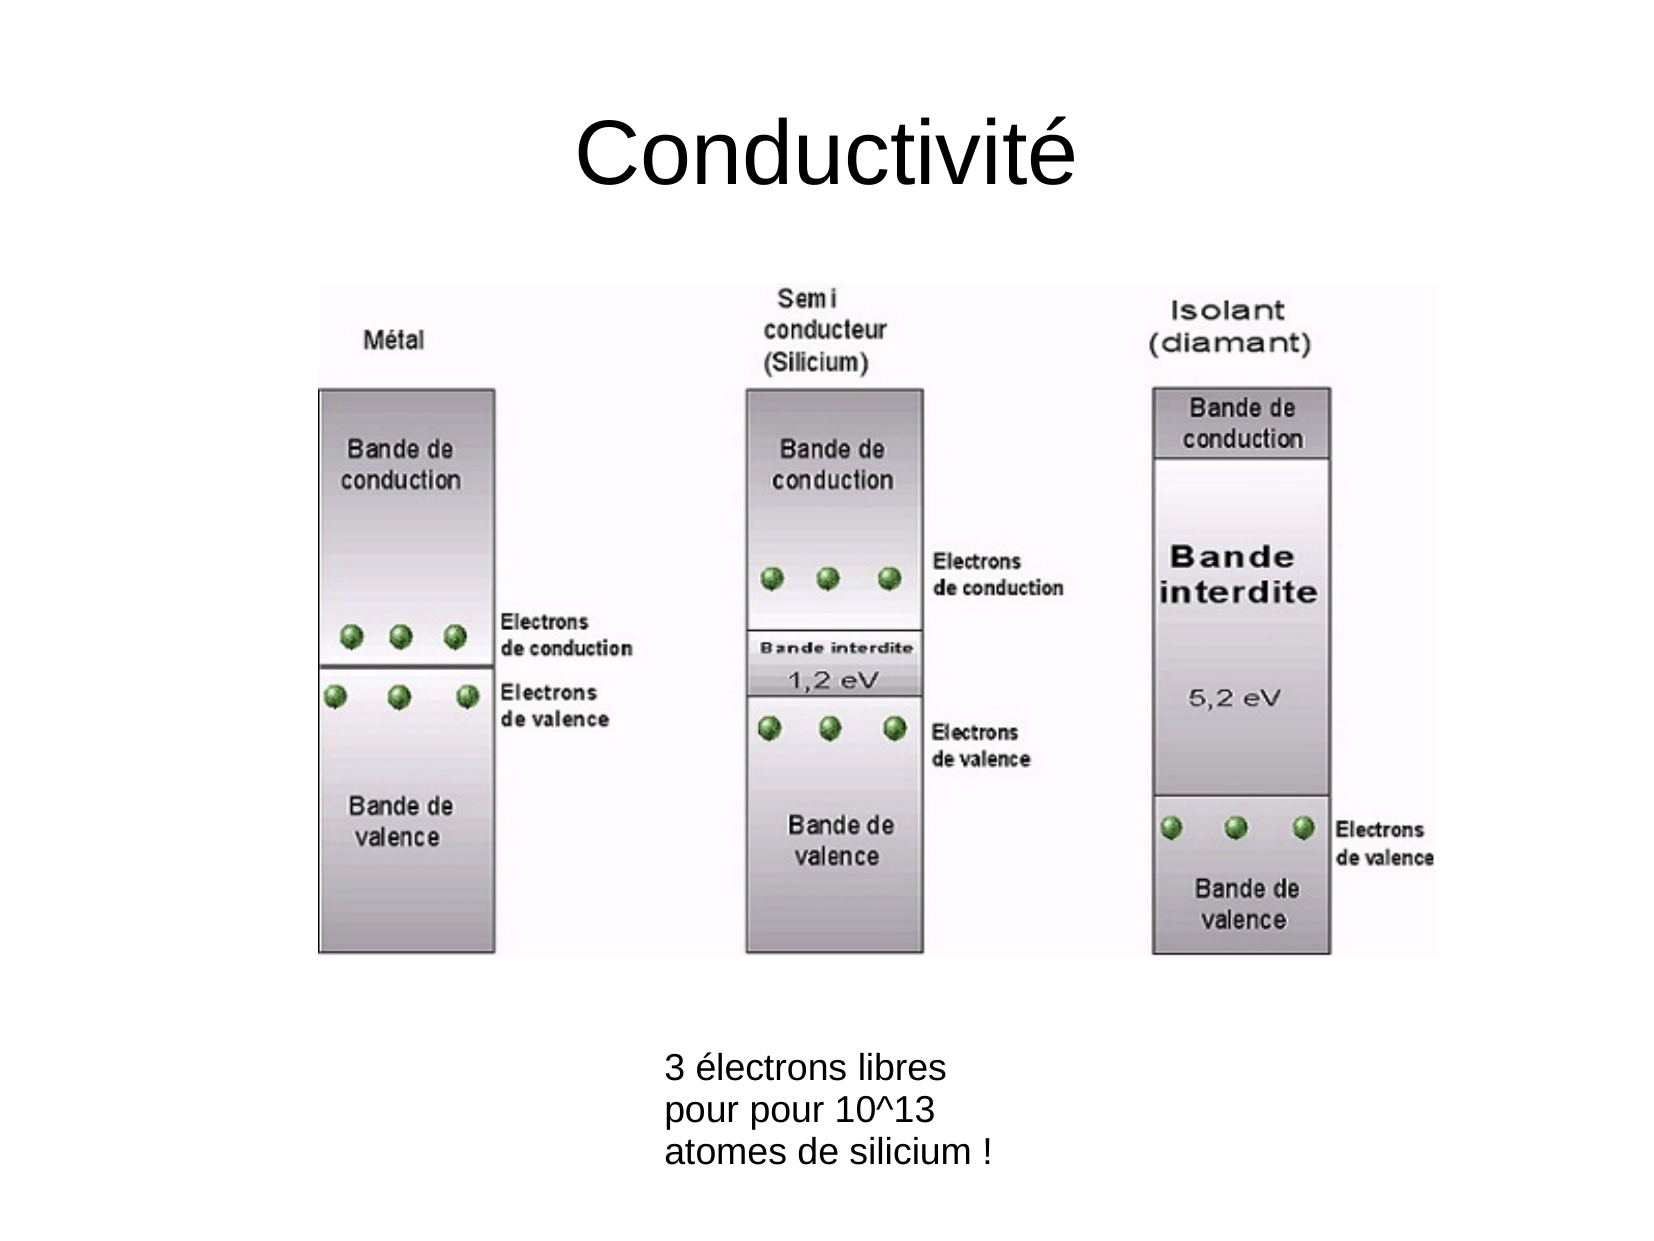

# Conductivité
3 électrons libres pour pour 10^13 atomes de silicium !